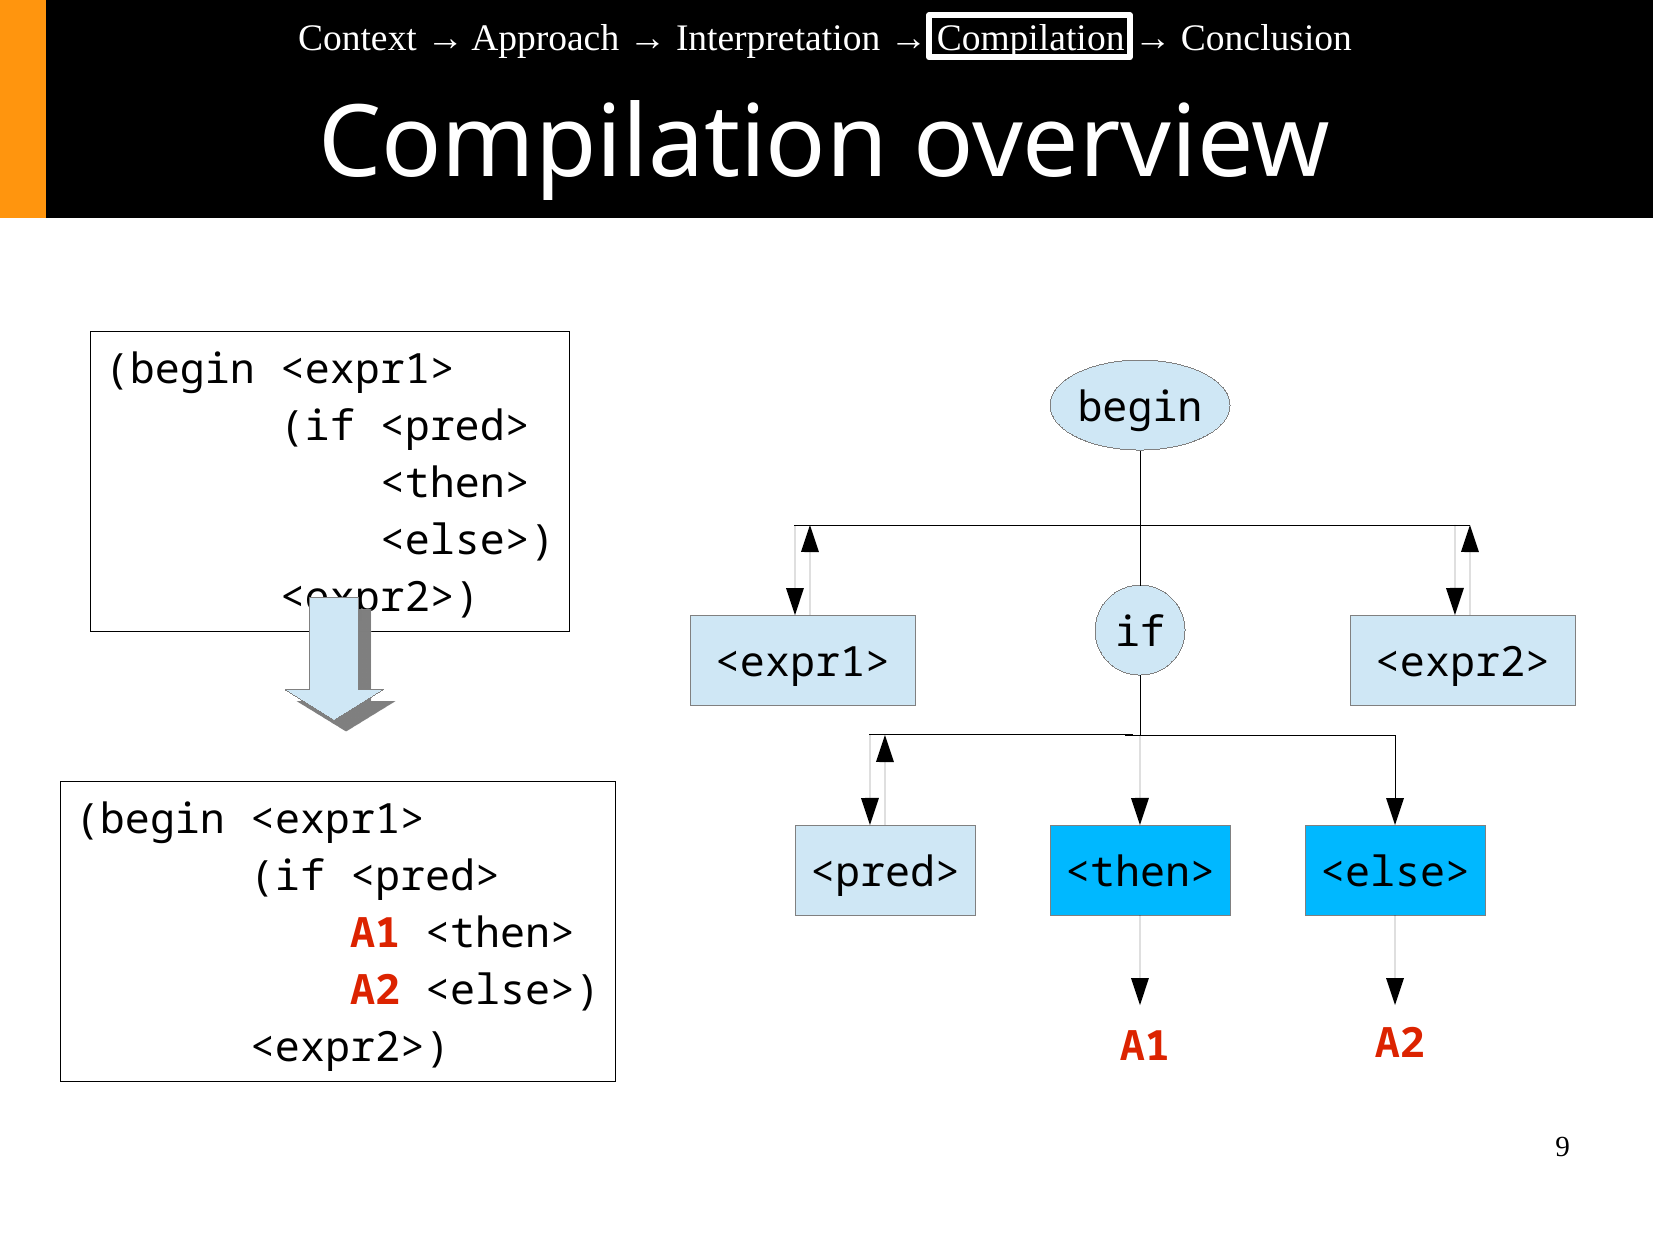

# Compilation overview
(begin <expr1>
 (if <pred>
 <then>
 <else>)
 <expr2>)
begin
if
<expr1>
<expr2>
(begin <expr1>
 (if <pred>
 A1 <then>
 A2 <else>)
 <expr2>)
<pred>
<then>
<else>
A2
A1
9